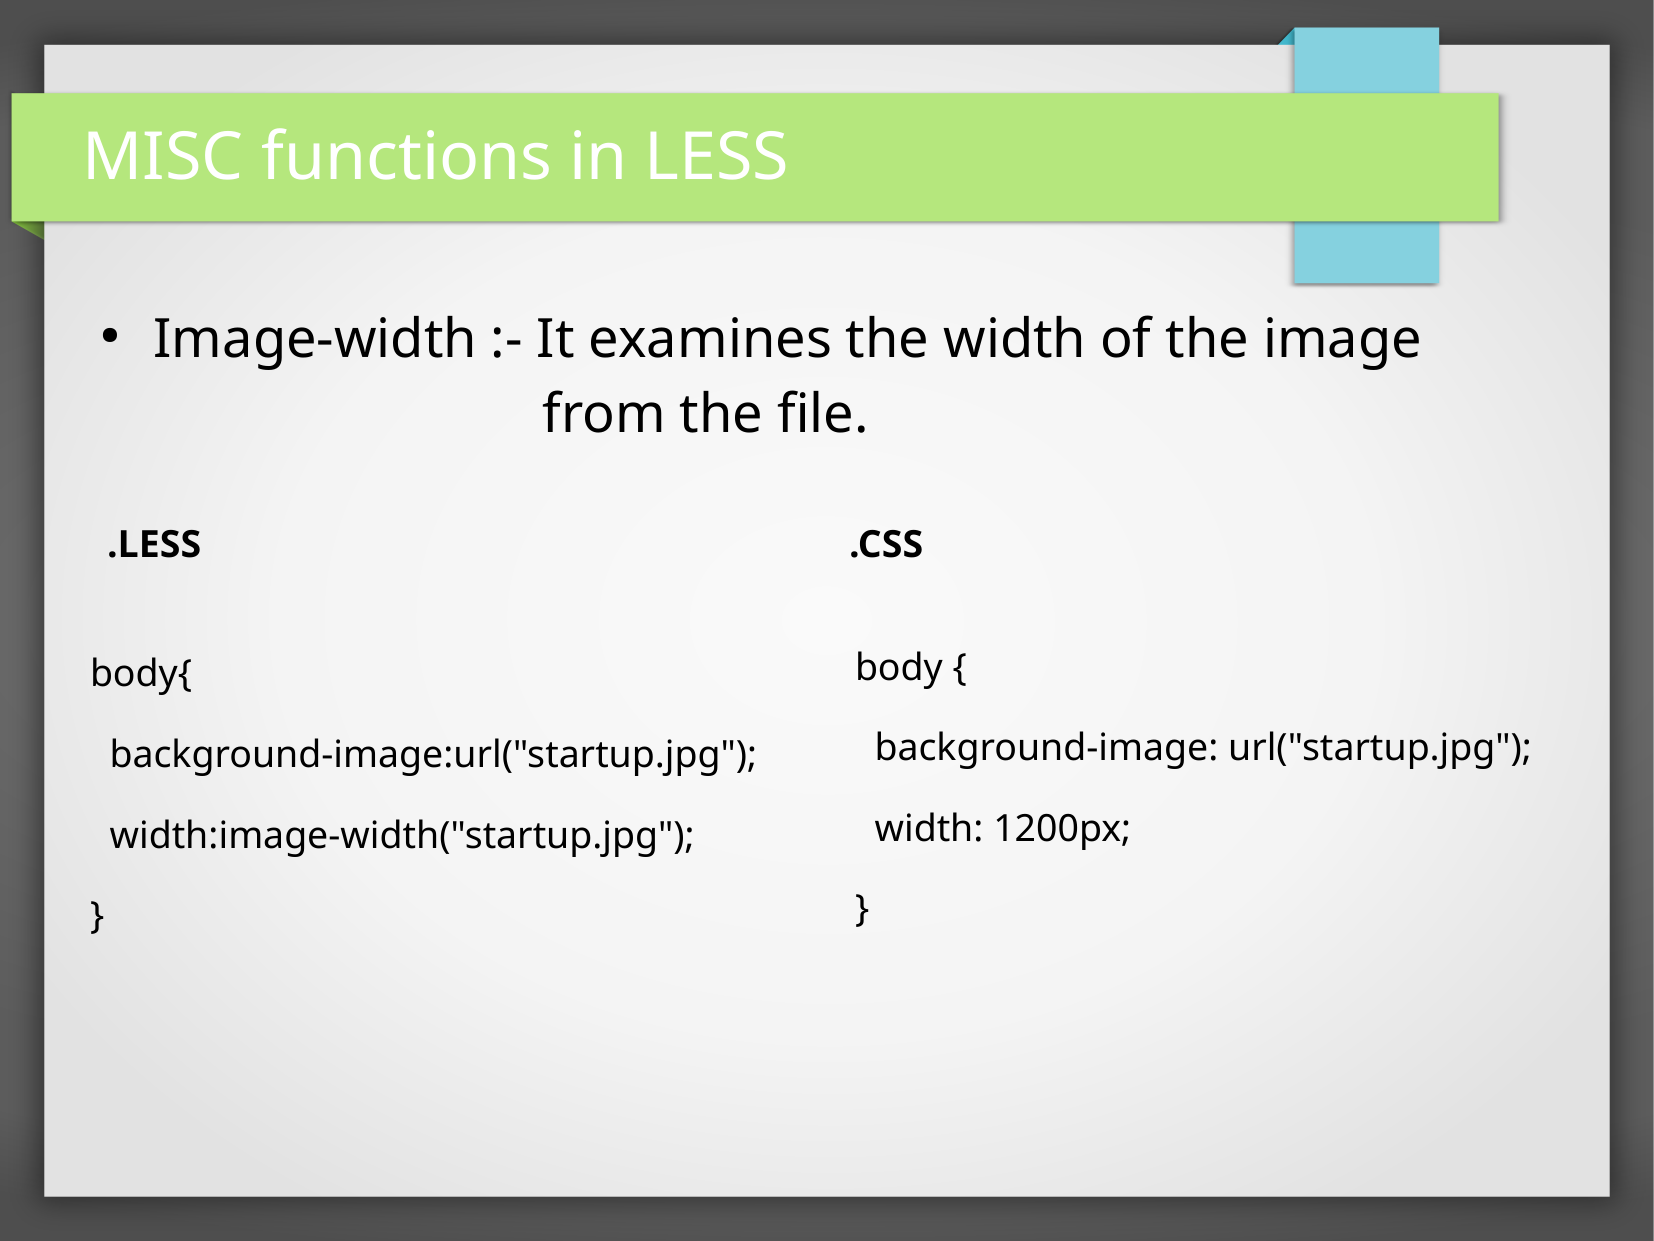

# MISC functions in LESS
Image-width :- It examines the width of the image 					 from the file.
.LESS
.CSS
body {
 background-image: url("startup.jpg");
 width: 1200px;
}
body{
 background-image:url("startup.jpg");
 width:image-width("startup.jpg");
}